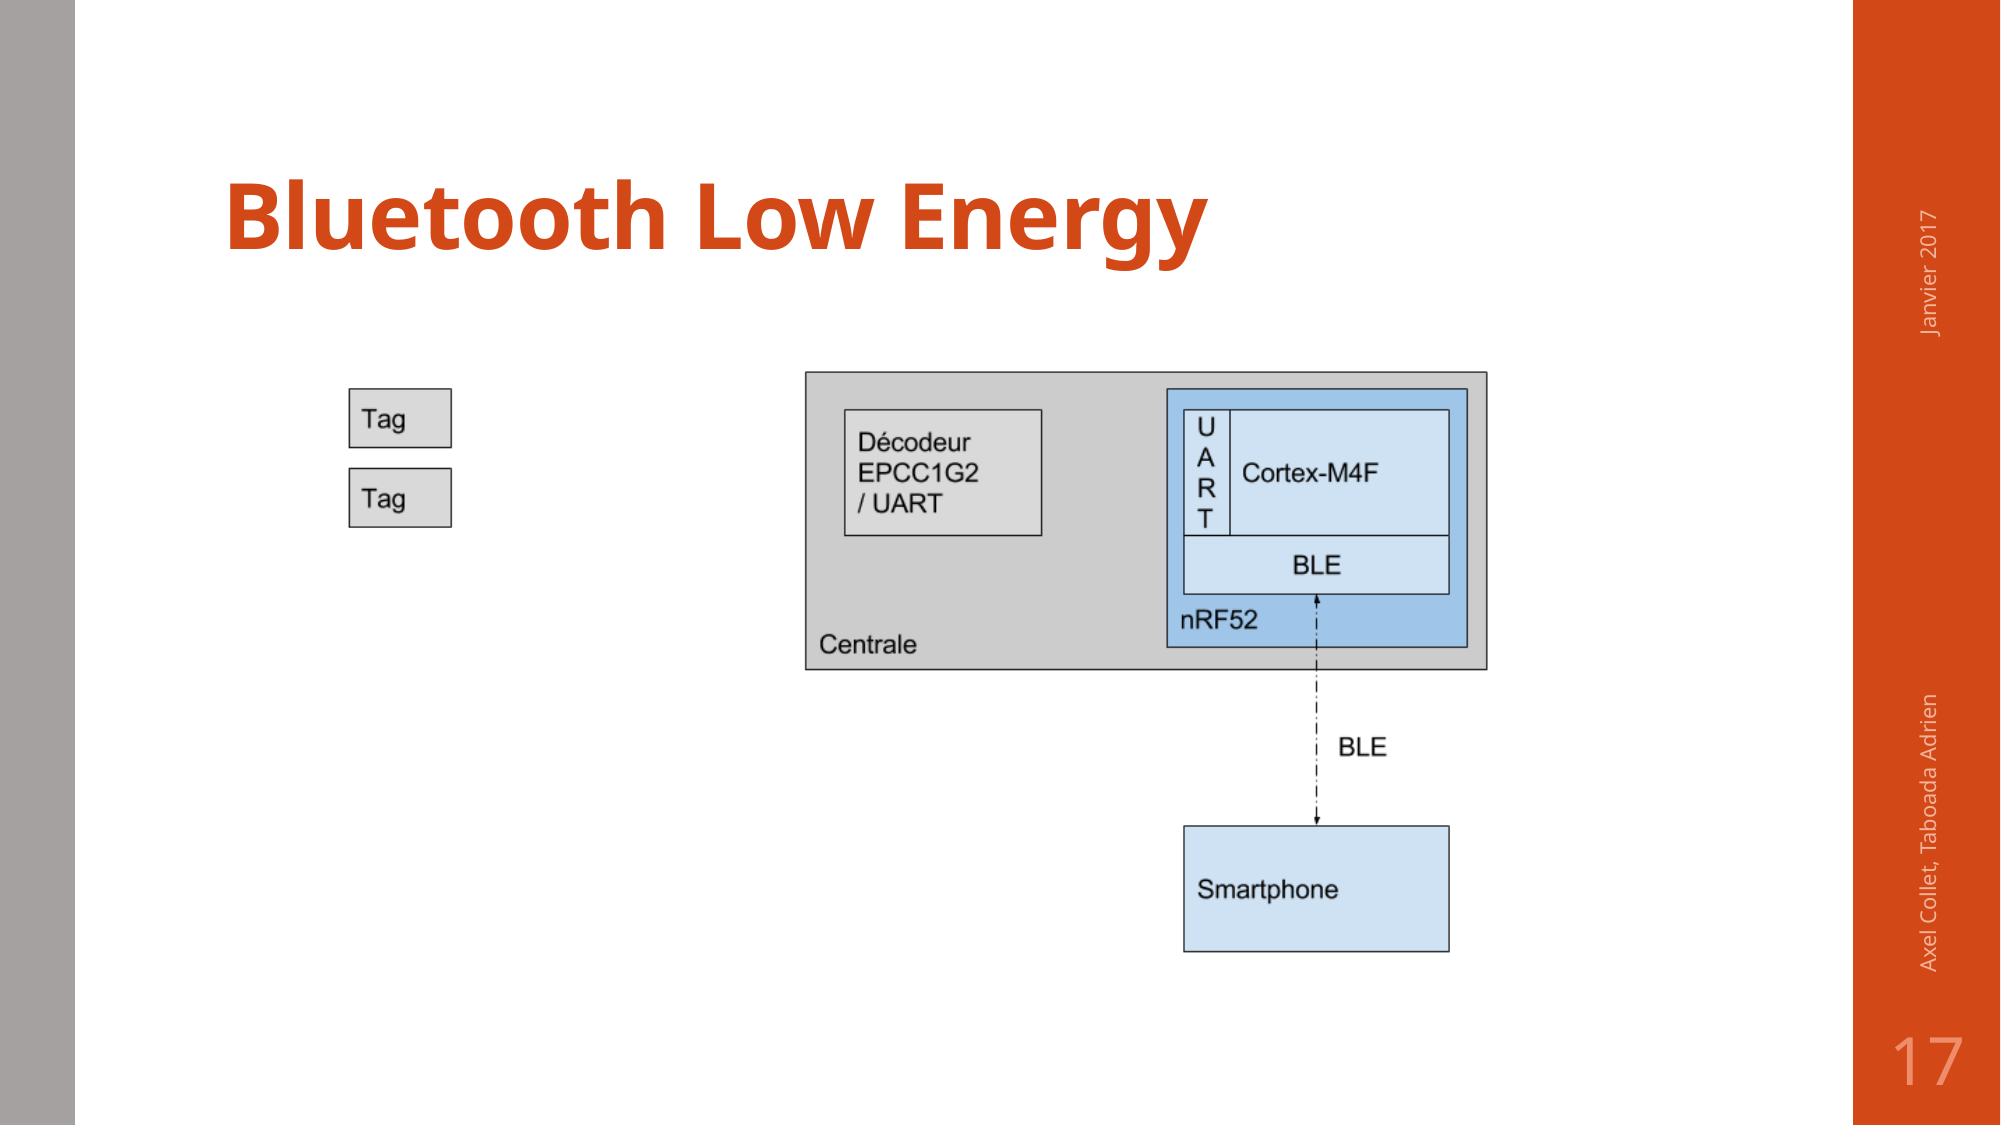

# Bluetooth Low Energy
Janvier 2017
Axel Collet, Taboada Adrien